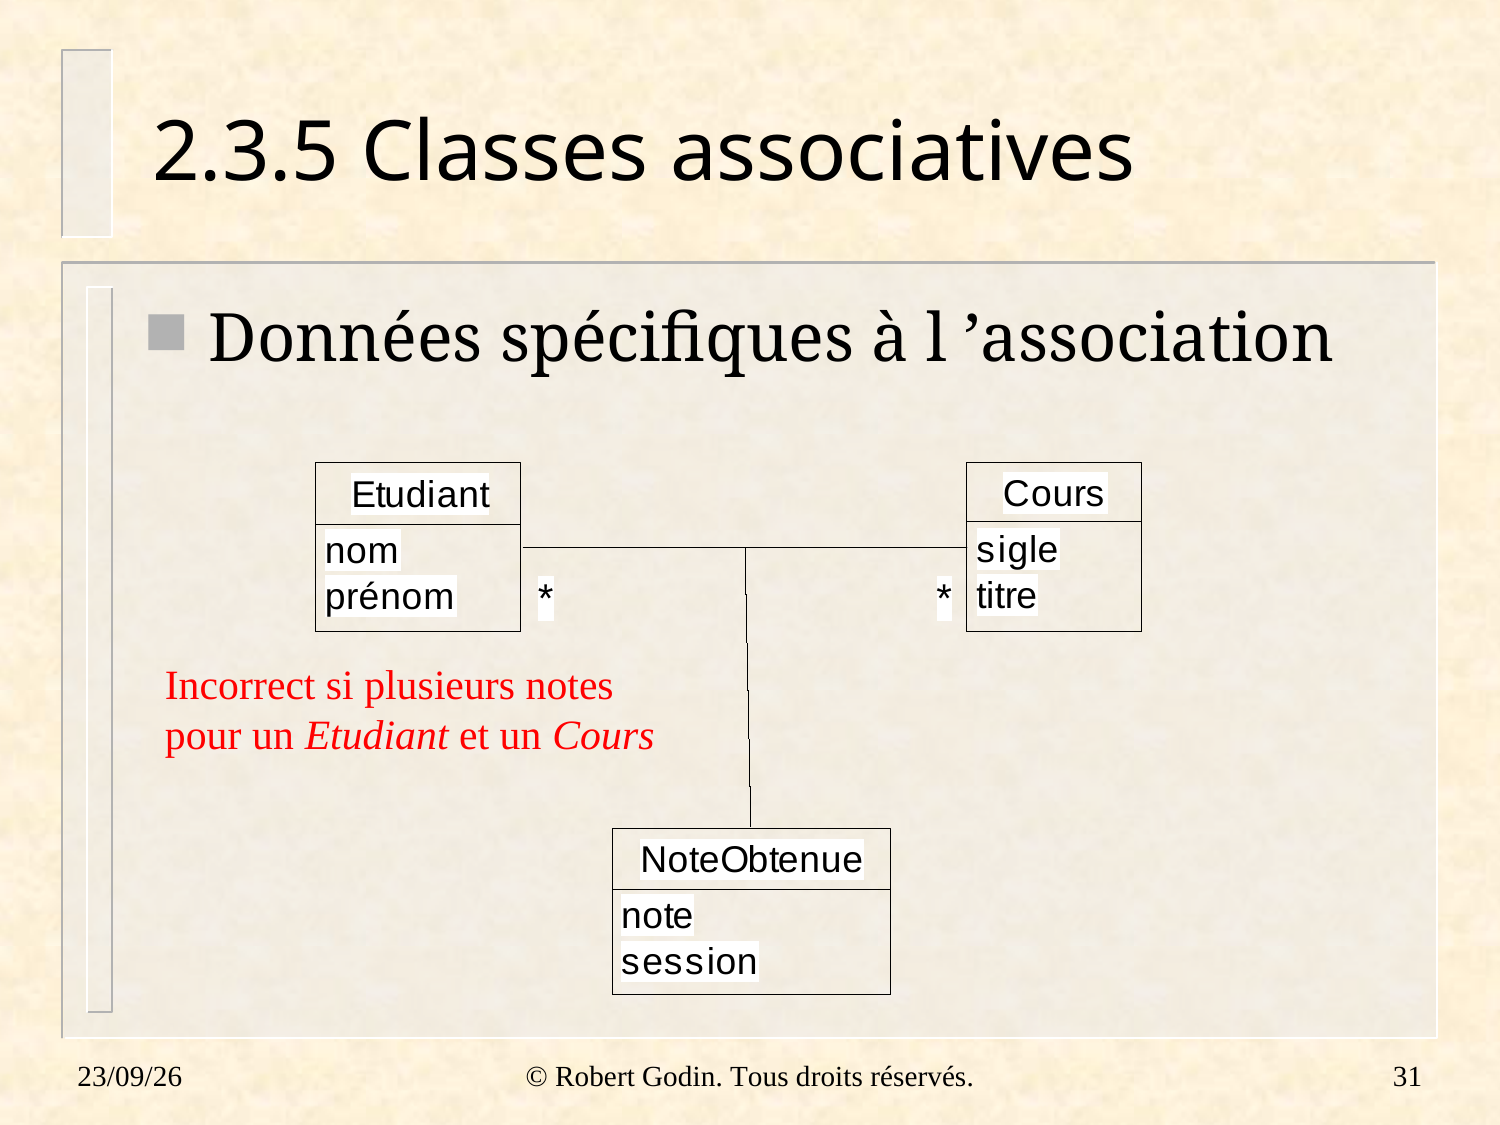

# 2.3.5 Classes associatives
Données spécifiques à l ’association
Incorrect si plusieurs notes pour un Etudiant et un Cours
© Robert Godin. Tous droits réservés.